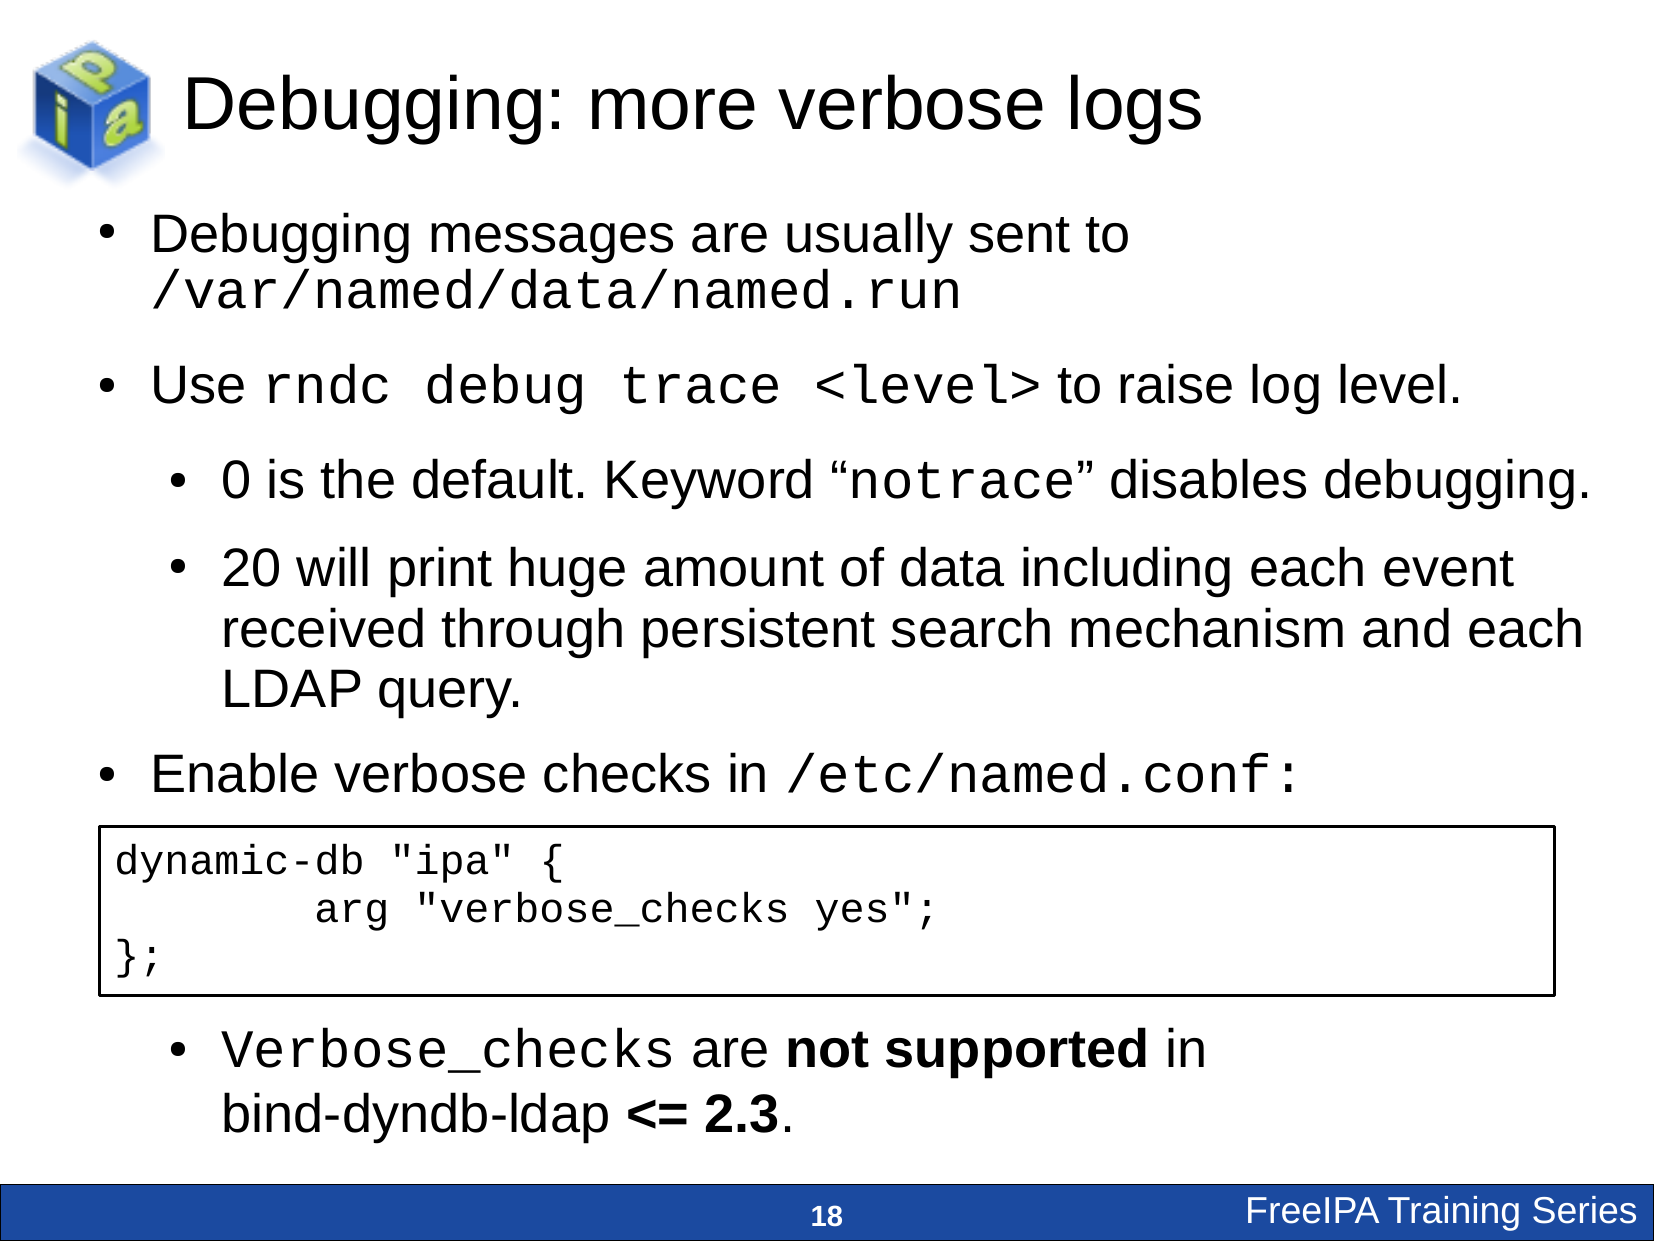

# Debugging: more verbose logs
Debugging messages are usually sent to /var/named/data/named.run
Use rndc debug trace <level> to raise log level.
0 is the default. Keyword “notrace” disables debugging.
20 will print huge amount of data including each event received through persistent search mechanism and each LDAP query.
Enable verbose checks in /etc/named.conf:
Verbose_checks are not supported in
bind-dyndb-ldap <= 2.3.
dynamic-db "ipa" {
 arg "verbose_checks yes";
};
18